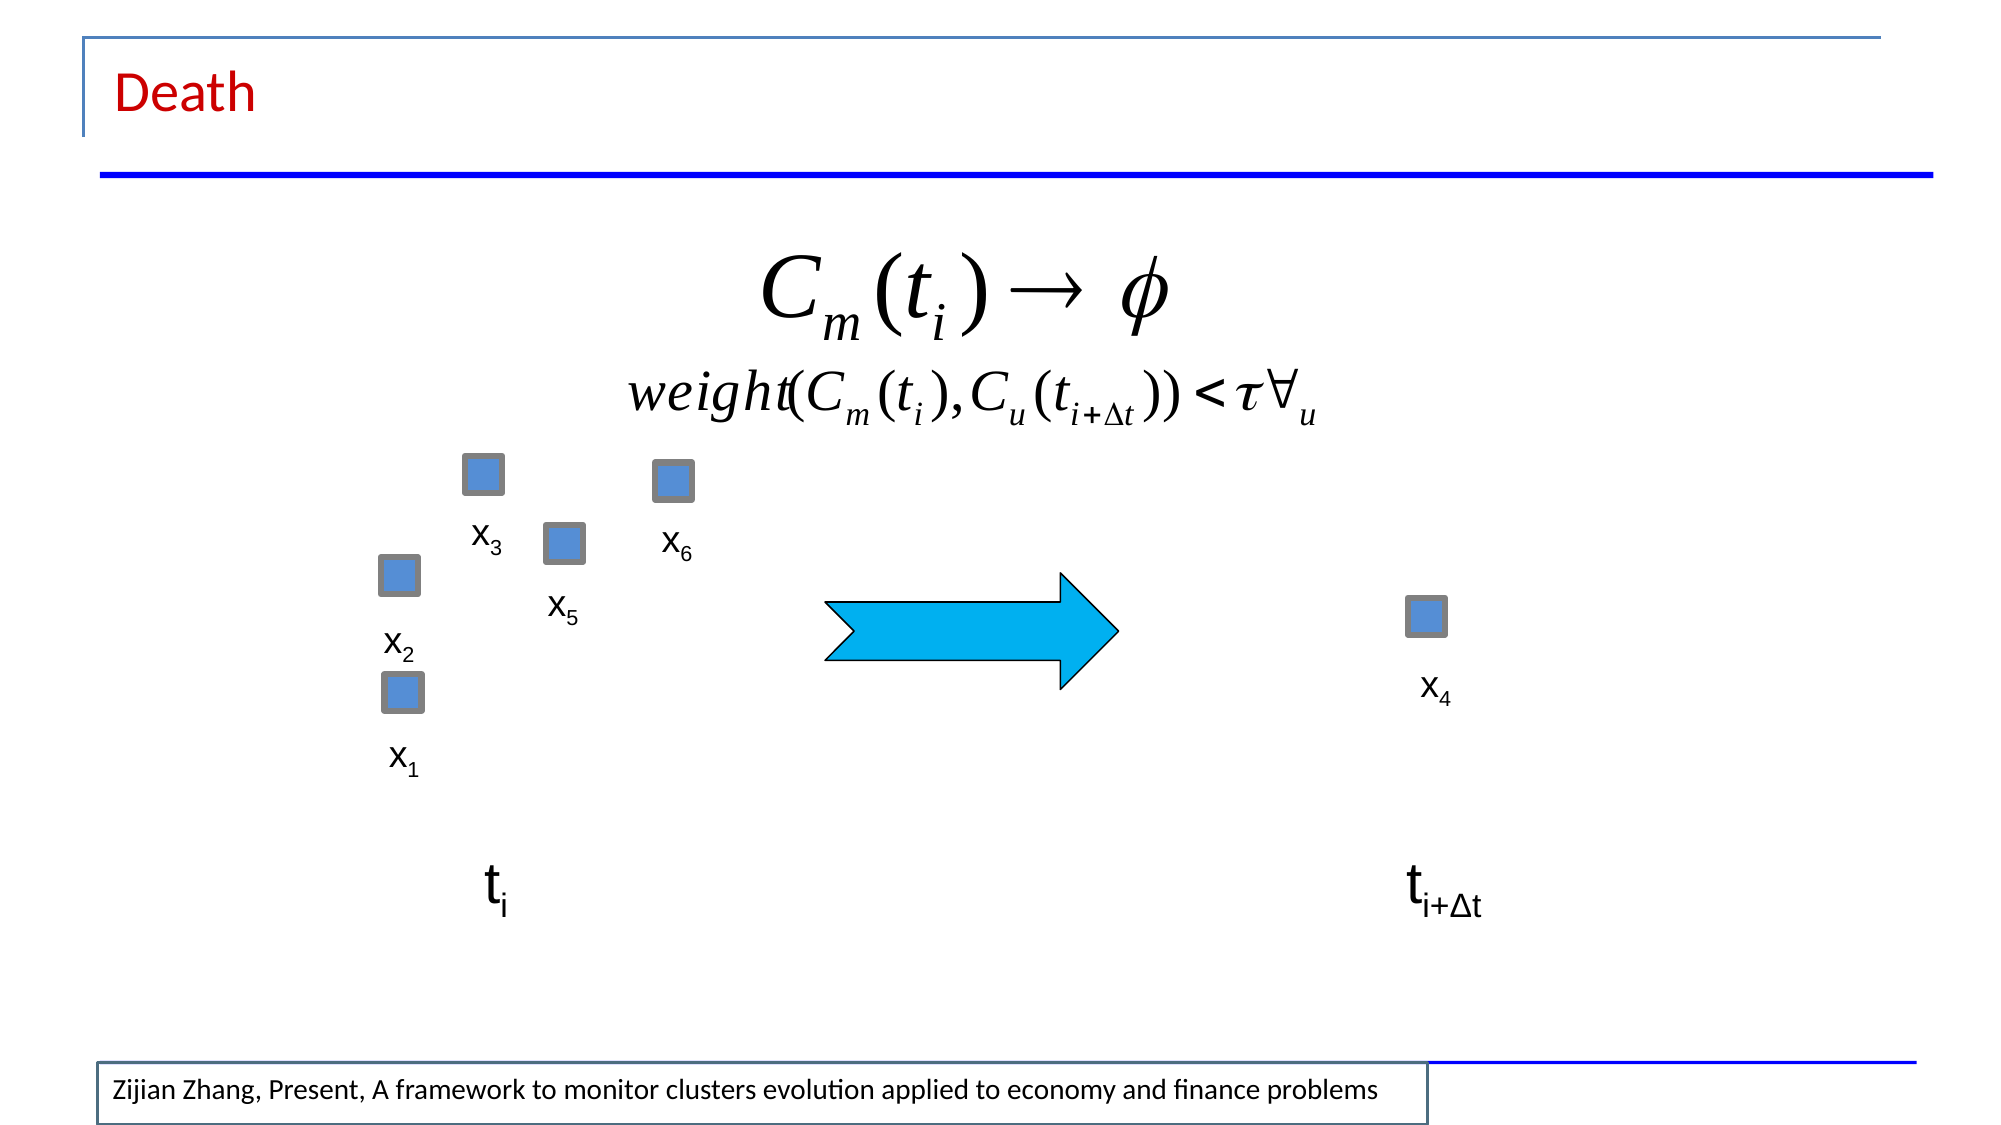

Death
x3
x6
x5
x2
x4
x1
ti
ti+Δt
Zijian Zhang, Present, A framework to monitor clusters evolution applied to economy and finance problems